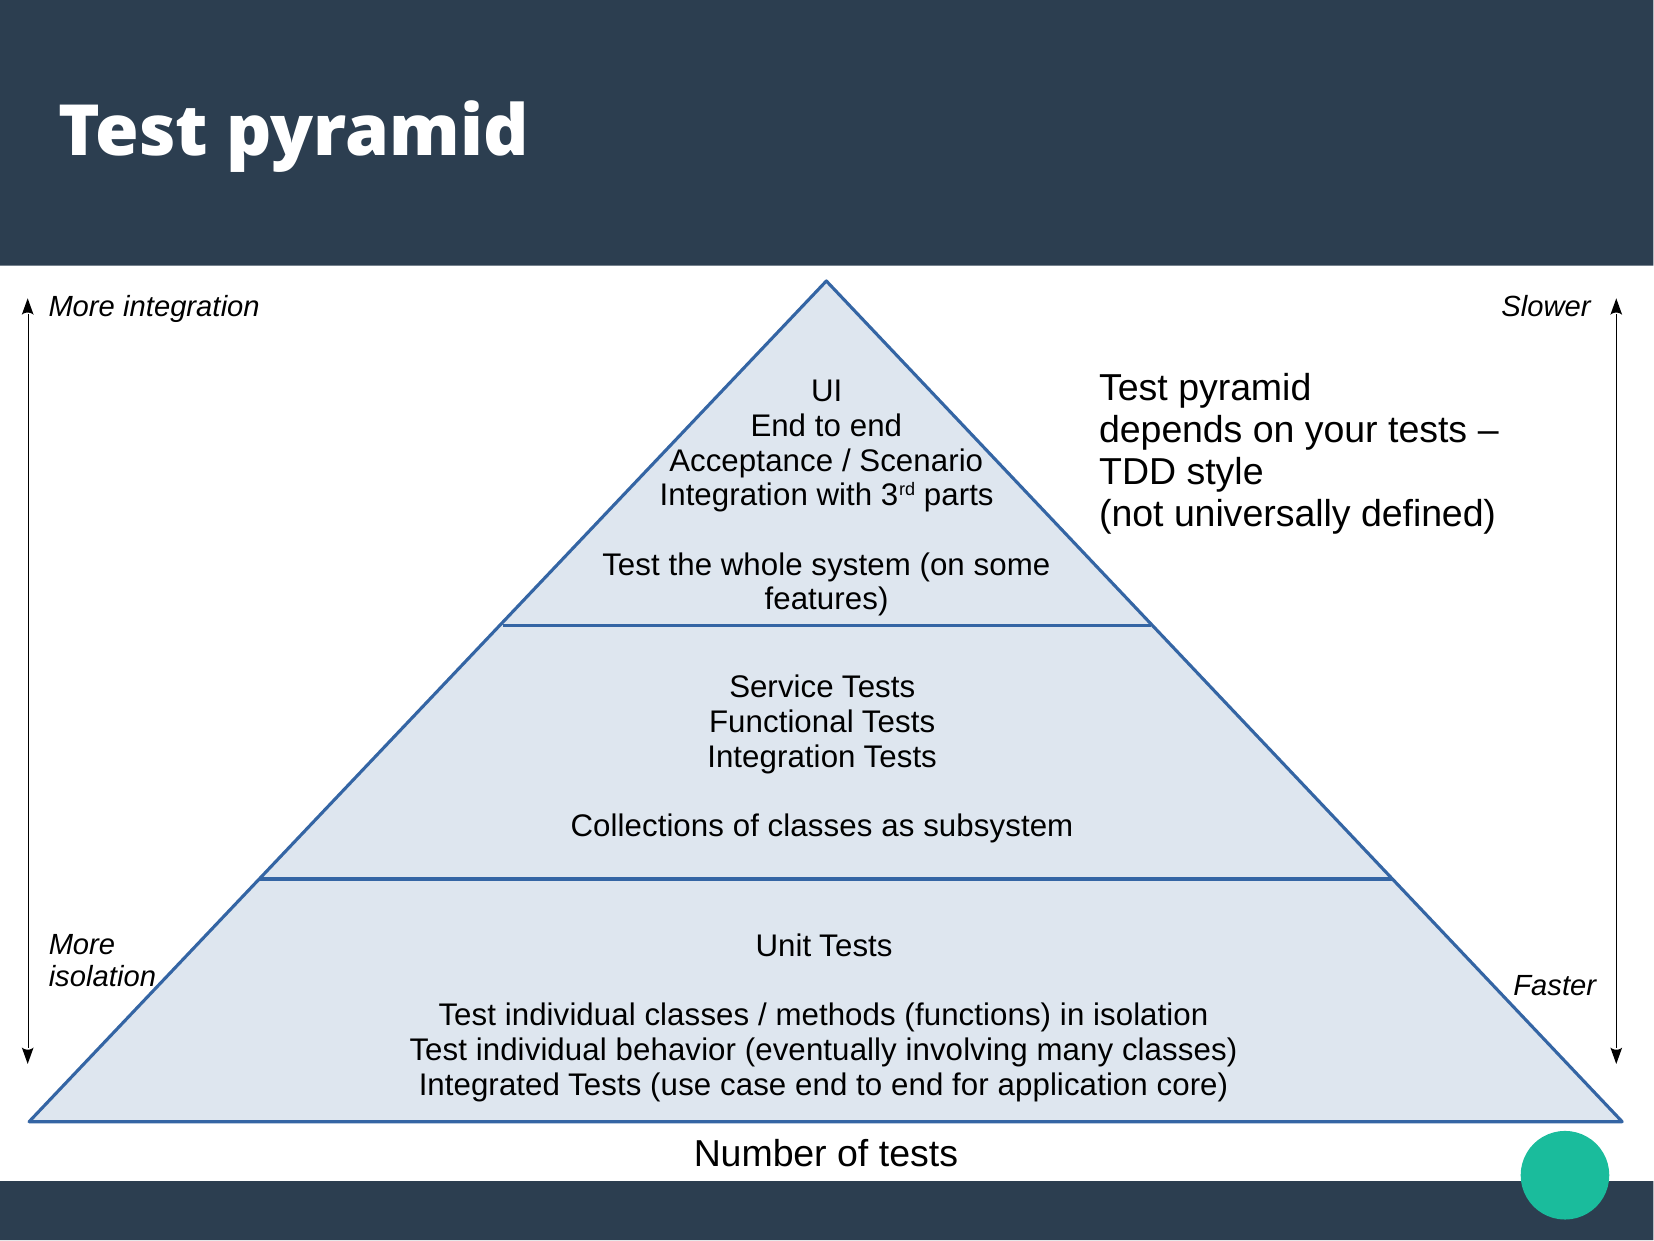

# Test pyramid
More integration
Slower
Test pyramid
depends on your tests – TDD style
(not universally defined)
UI
End to end
Acceptance / Scenario
Integration with 3rd parts
Test the whole system (on some features)
Service Tests
Functional Tests
Integration Tests
Collections of classes as subsystem
More isolation
Unit Tests
Test individual classes / methods (functions) in isolation
Test individual behavior (eventually involving many classes)
Integrated Tests (use case end to end for application core)
Faster
Number of tests